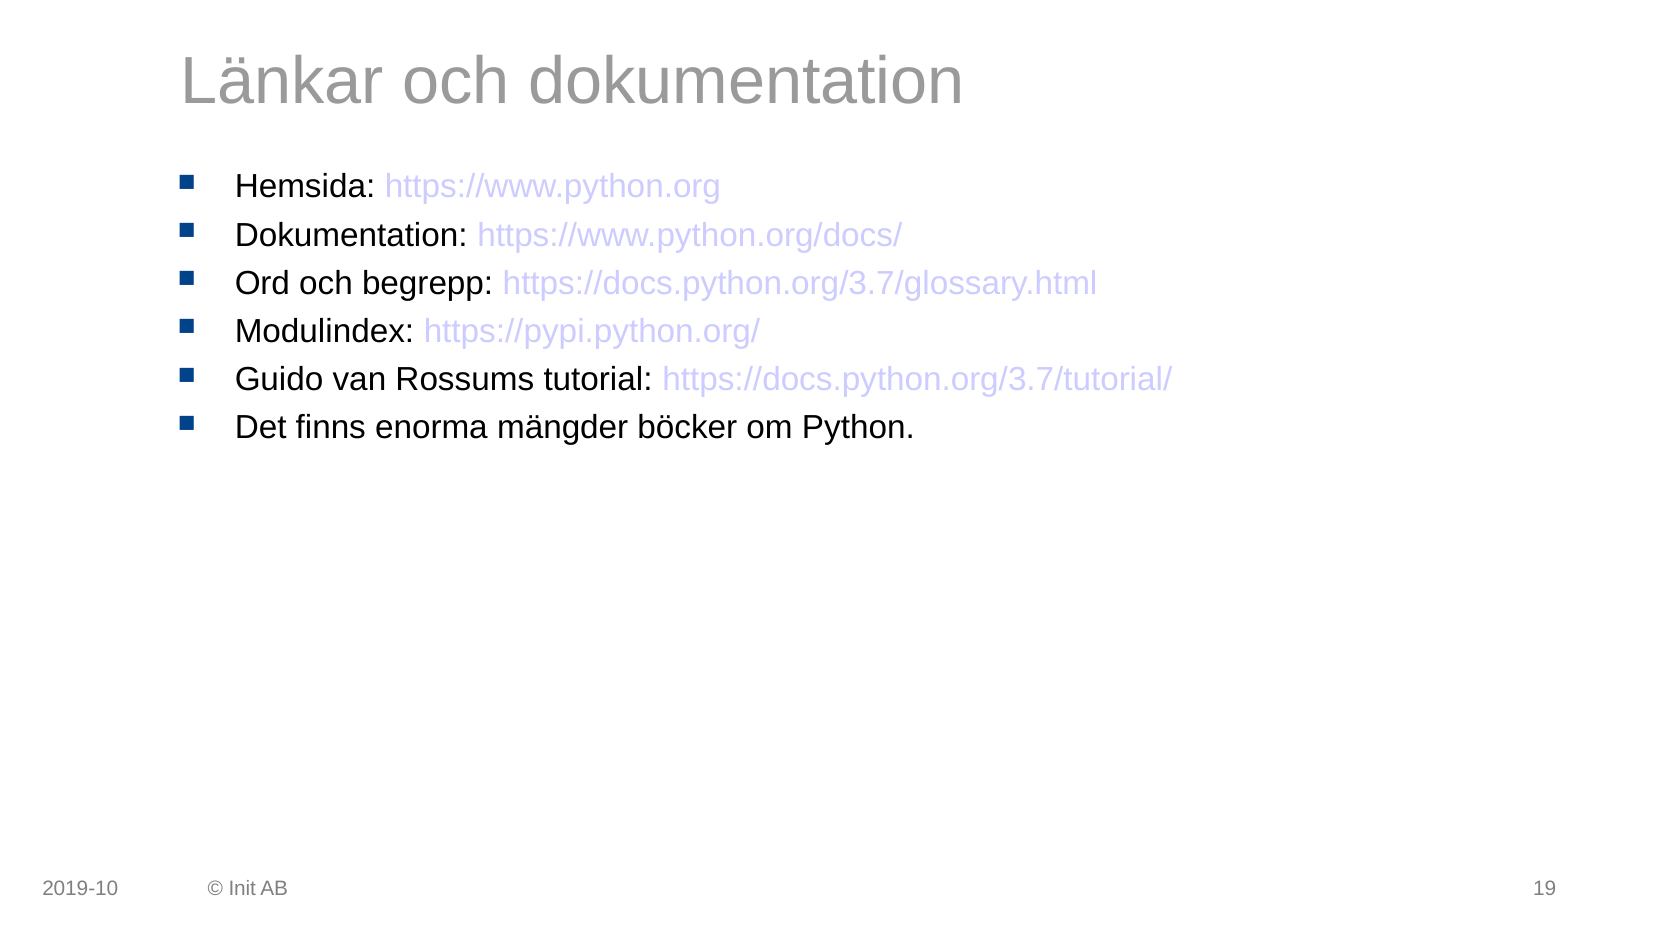

Länkar och dokumentation
Hemsida: https://www.python.org
Dokumentation: https://www.python.org/docs/
Ord och begrepp: https://docs.python.org/3.7/glossary.html
Modulindex: https://pypi.python.org/
Guido van Rossums tutorial: https://docs.python.org/3.7/tutorial/
Det finns enorma mängder böcker om Python.
2019-10
© Init AB